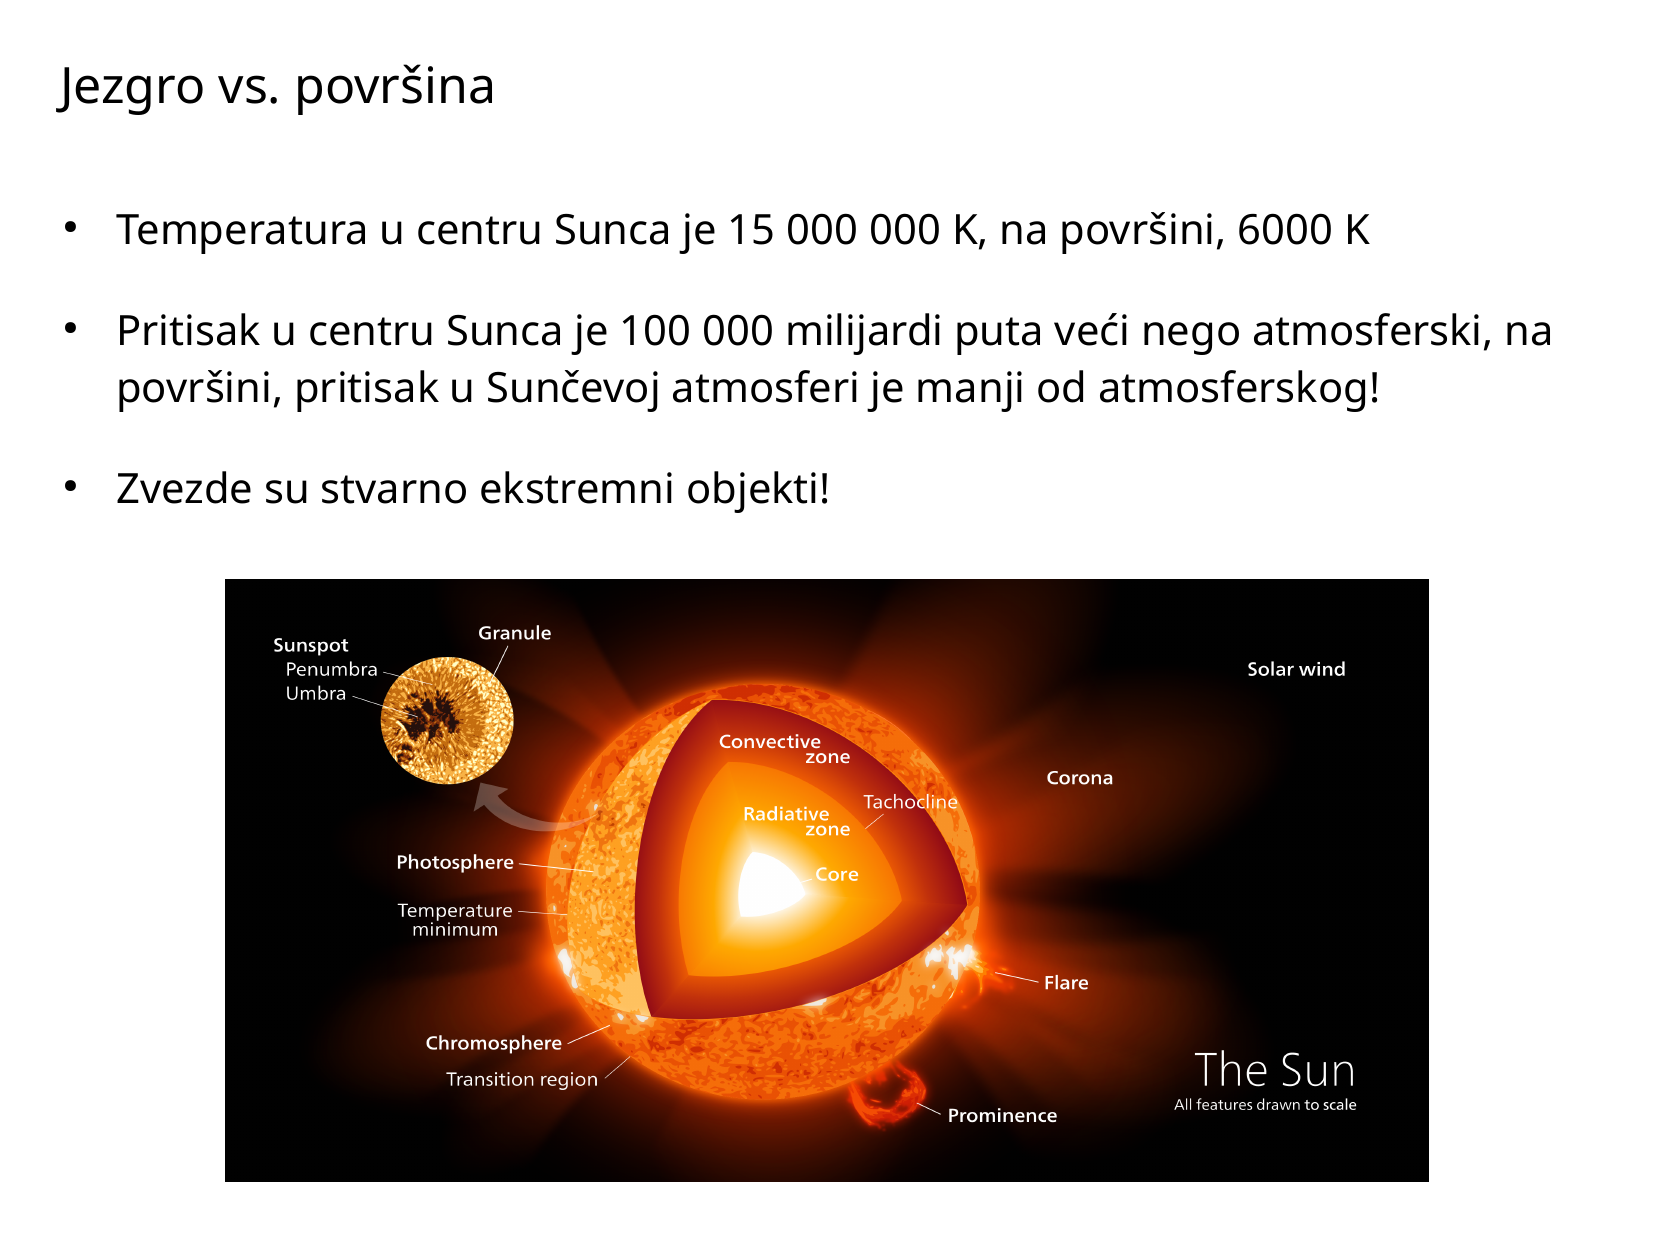

# Jezgro vs. površina
Temperatura u centru Sunca je 15 000 000 K, na površini, 6000 K
Pritisak u centru Sunca je 100 000 milijardi puta veći nego atmosferski, na površini, pritisak u Sunčevoj atmosferi je manji od atmosferskog!
Zvezde su stvarno ekstremni objekti!